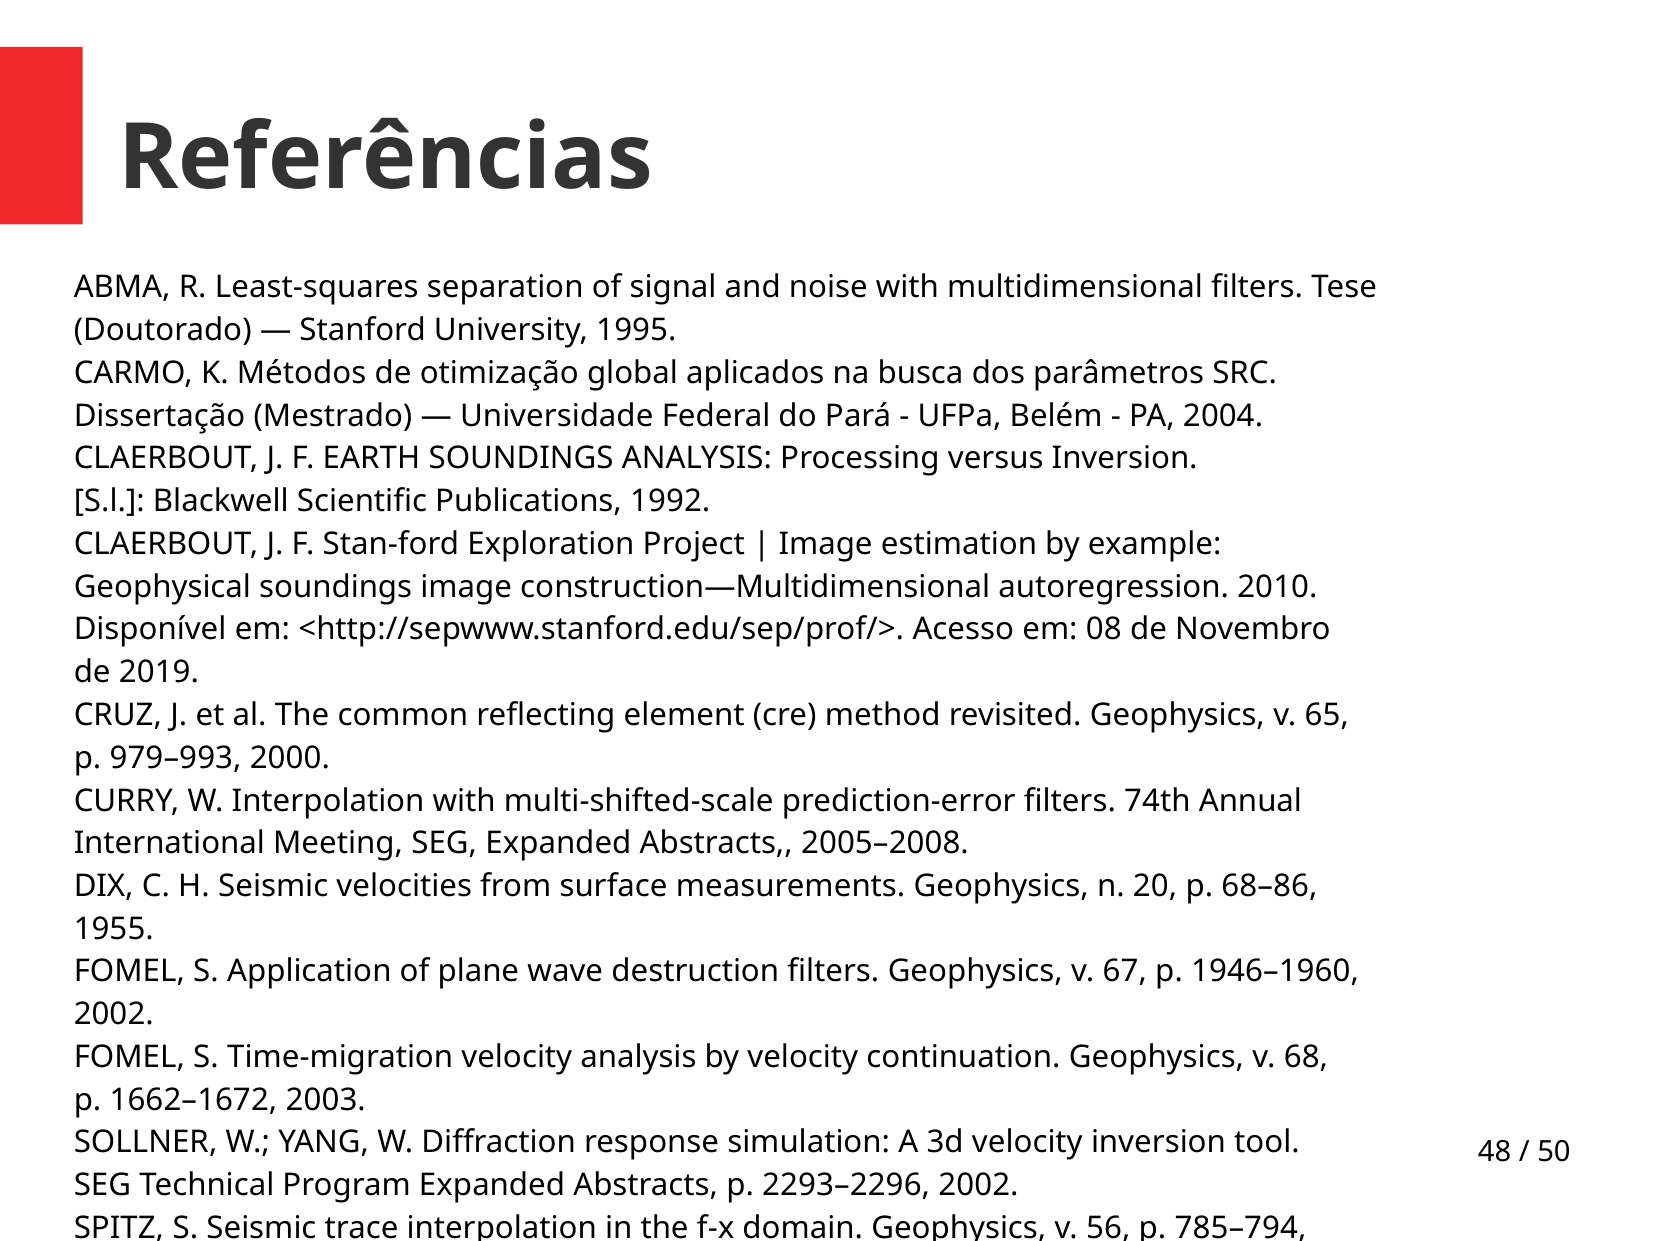

# Referências
ABMA, R. Least-squares separation of signal and noise with multidimensional filters. Tese
(Doutorado) — Stanford University, 1995.
CARMO, K. Métodos de otimização global aplicados na busca dos parâmetros SRC.
Dissertação (Mestrado) — Universidade Federal do Pará - UFPa, Belém - PA, 2004.
CLAERBOUT, J. F. EARTH SOUNDINGS ANALYSIS: Processing versus Inversion.
[S.l.]: Blackwell Scientific Publications, 1992.
CLAERBOUT, J. F. Stan-ford Exploration Project | Image estimation by example:
Geophysical soundings image construction—Multidimensional autoregression. 2010.
Disponível em: <http://sepwww.stanford.edu/sep/prof/>. Acesso em: 08 de Novembro
de 2019.
CRUZ, J. et al. The common reflecting element (cre) method revisited. Geophysics, v. 65,
p. 979–993, 2000.
CURRY, W. Interpolation with multi-shifted-scale prediction-error filters. 74th Annual
International Meeting, SEG, Expanded Abstracts,, 2005–2008.
DIX, C. H. Seismic velocities from surface measurements. Geophysics, n. 20, p. 68–86,
1955.
FOMEL, S. Application of plane wave destruction filters. Geophysics, v. 67, p. 1946–1960,
2002.
FOMEL, S. Time-migration velocity analysis by velocity continuation. Geophysics, v. 68,
p. 1662–1672, 2003.
SOLLNER, W.; YANG, W. Diffraction response simulation: A 3d velocity inversion tool.
SEG Technical Program Expanded Abstracts, p. 2293–2296, 2002.
SPITZ, S. Seismic trace interpolation in the f-x domain. Geophysics, v. 56, p. 785–794,
1991.
48